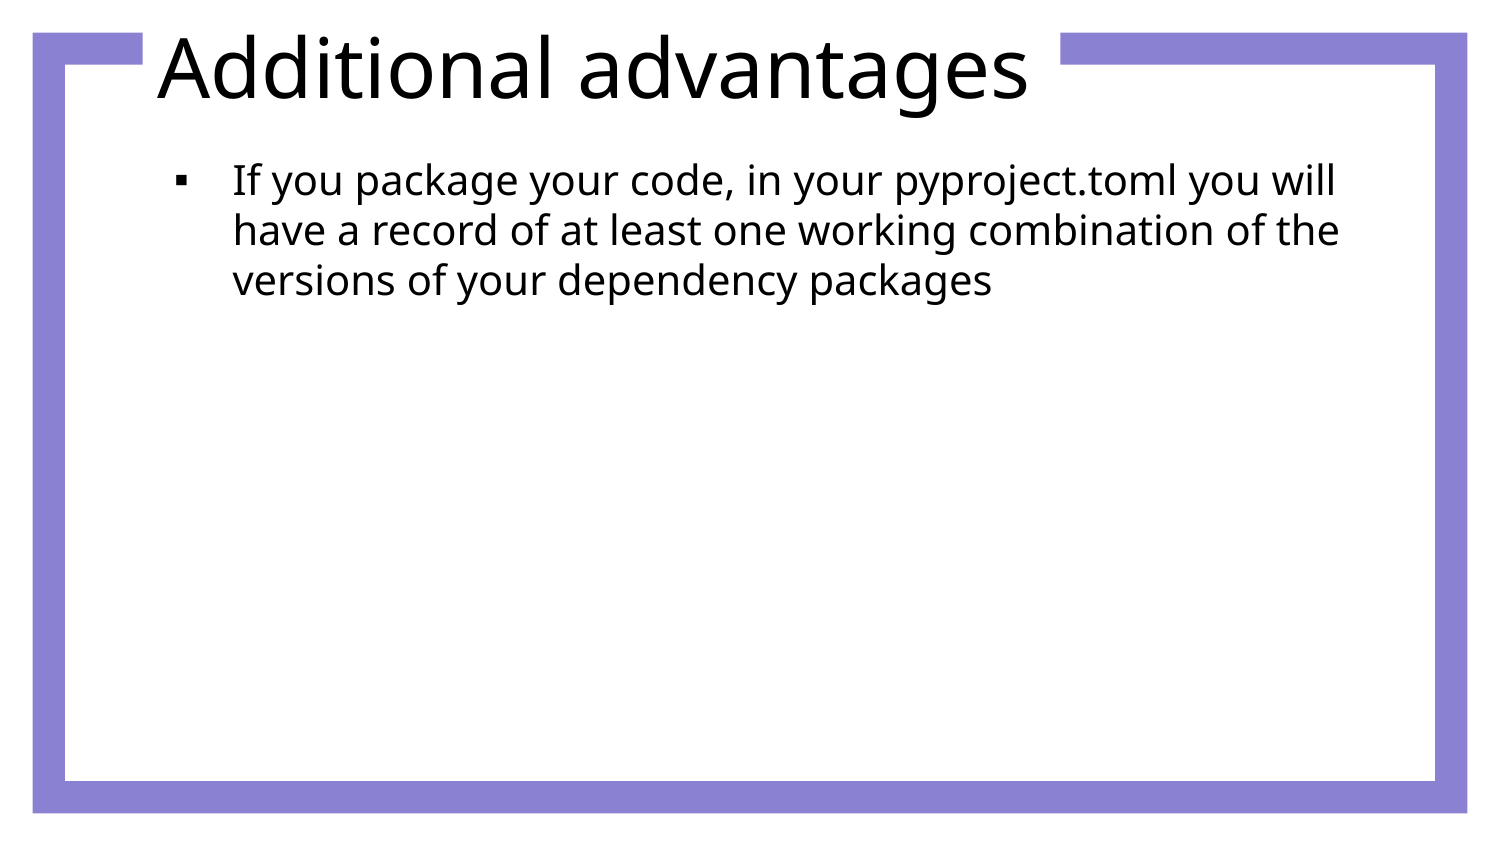

# Additional advantages
If you package your code, in your pyproject.toml you will have a record of at least one working combination of the versions of your dependency packages